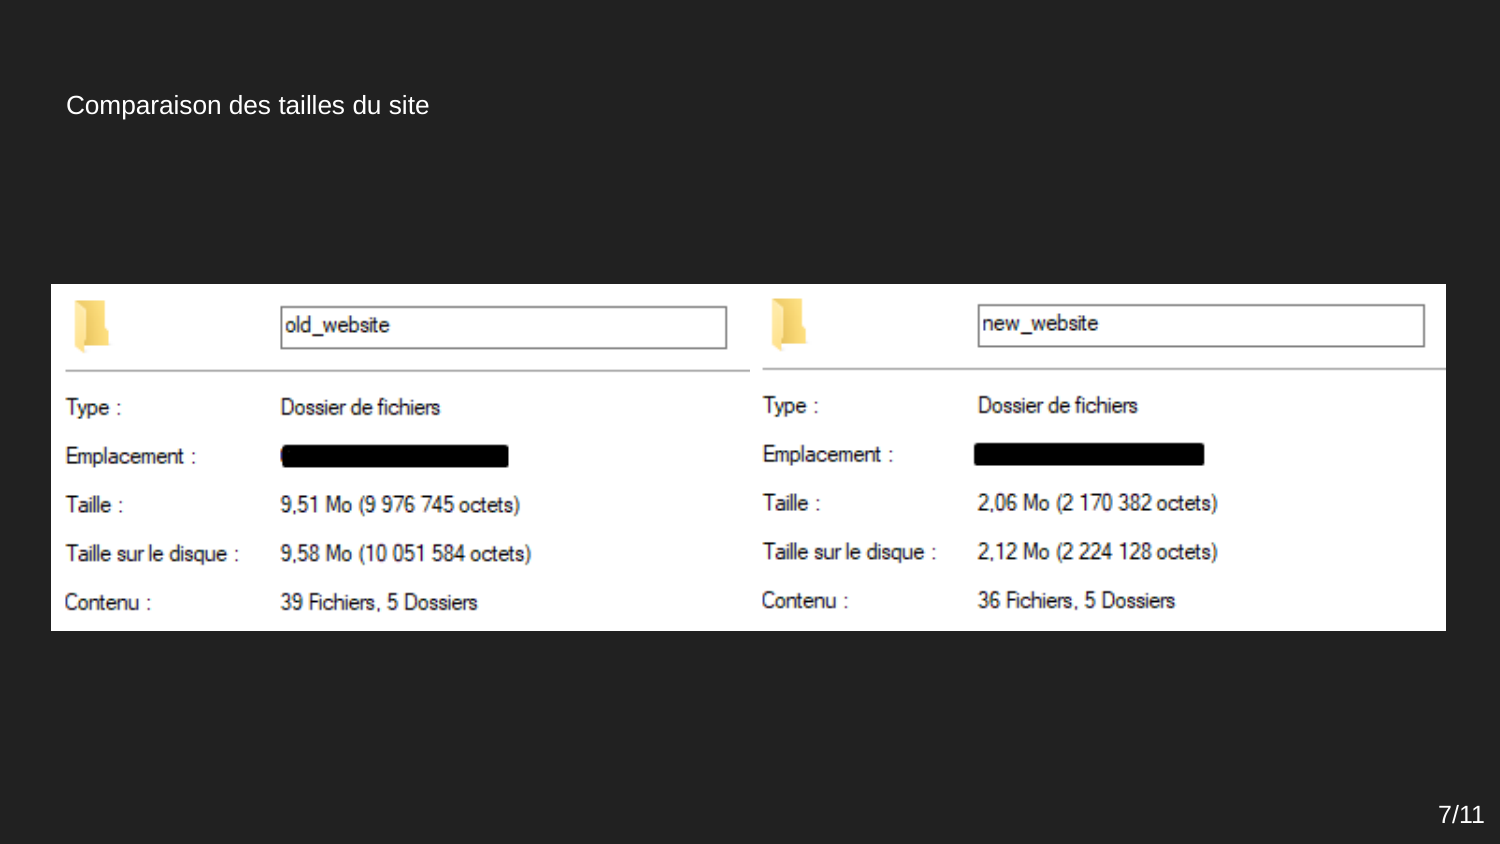

# Comparaison des tailles du site
7/11